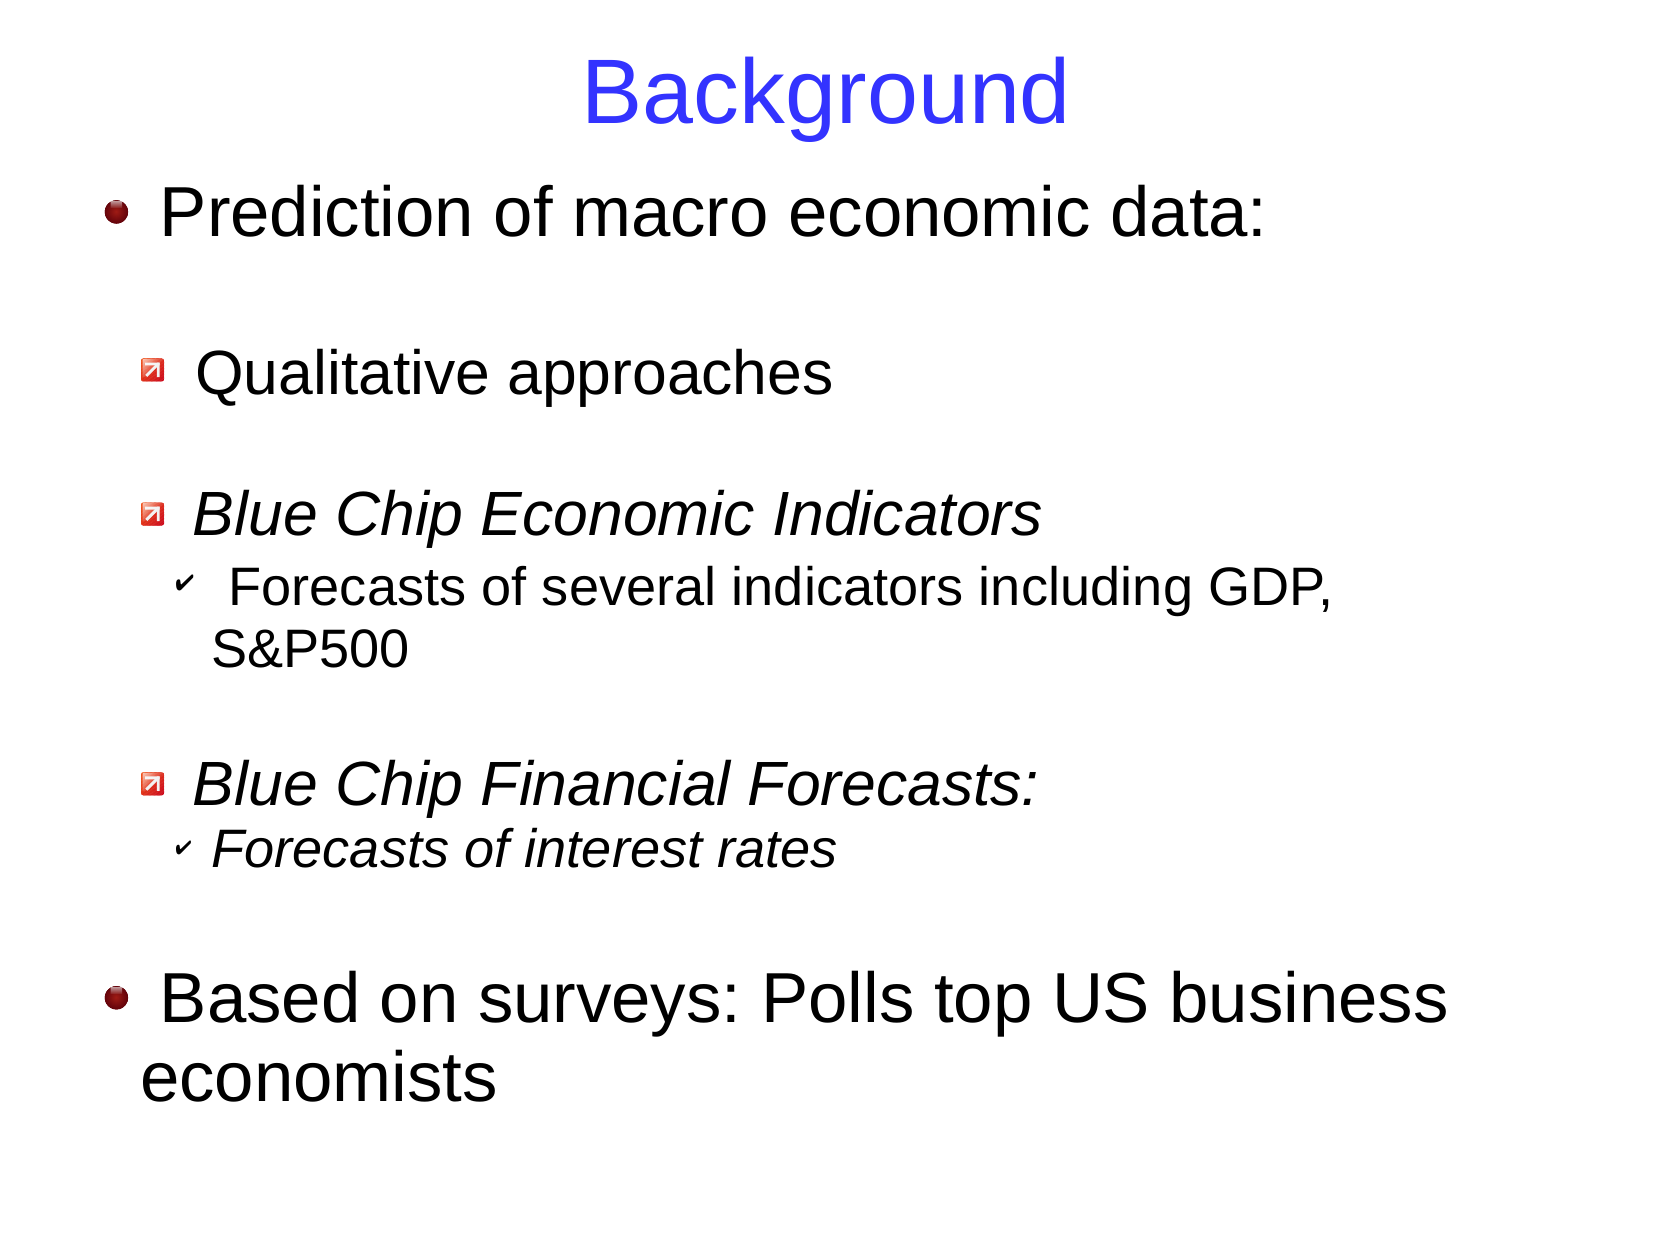

# Background
 Prediction of macro economic data:
 Qualitative approaches
 Blue Chip Economic Indicators
 Forecasts of several indicators including GDP, S&P500
 Blue Chip Financial Forecasts:
Forecasts of interest rates
 Based on surveys: Polls top US business economists